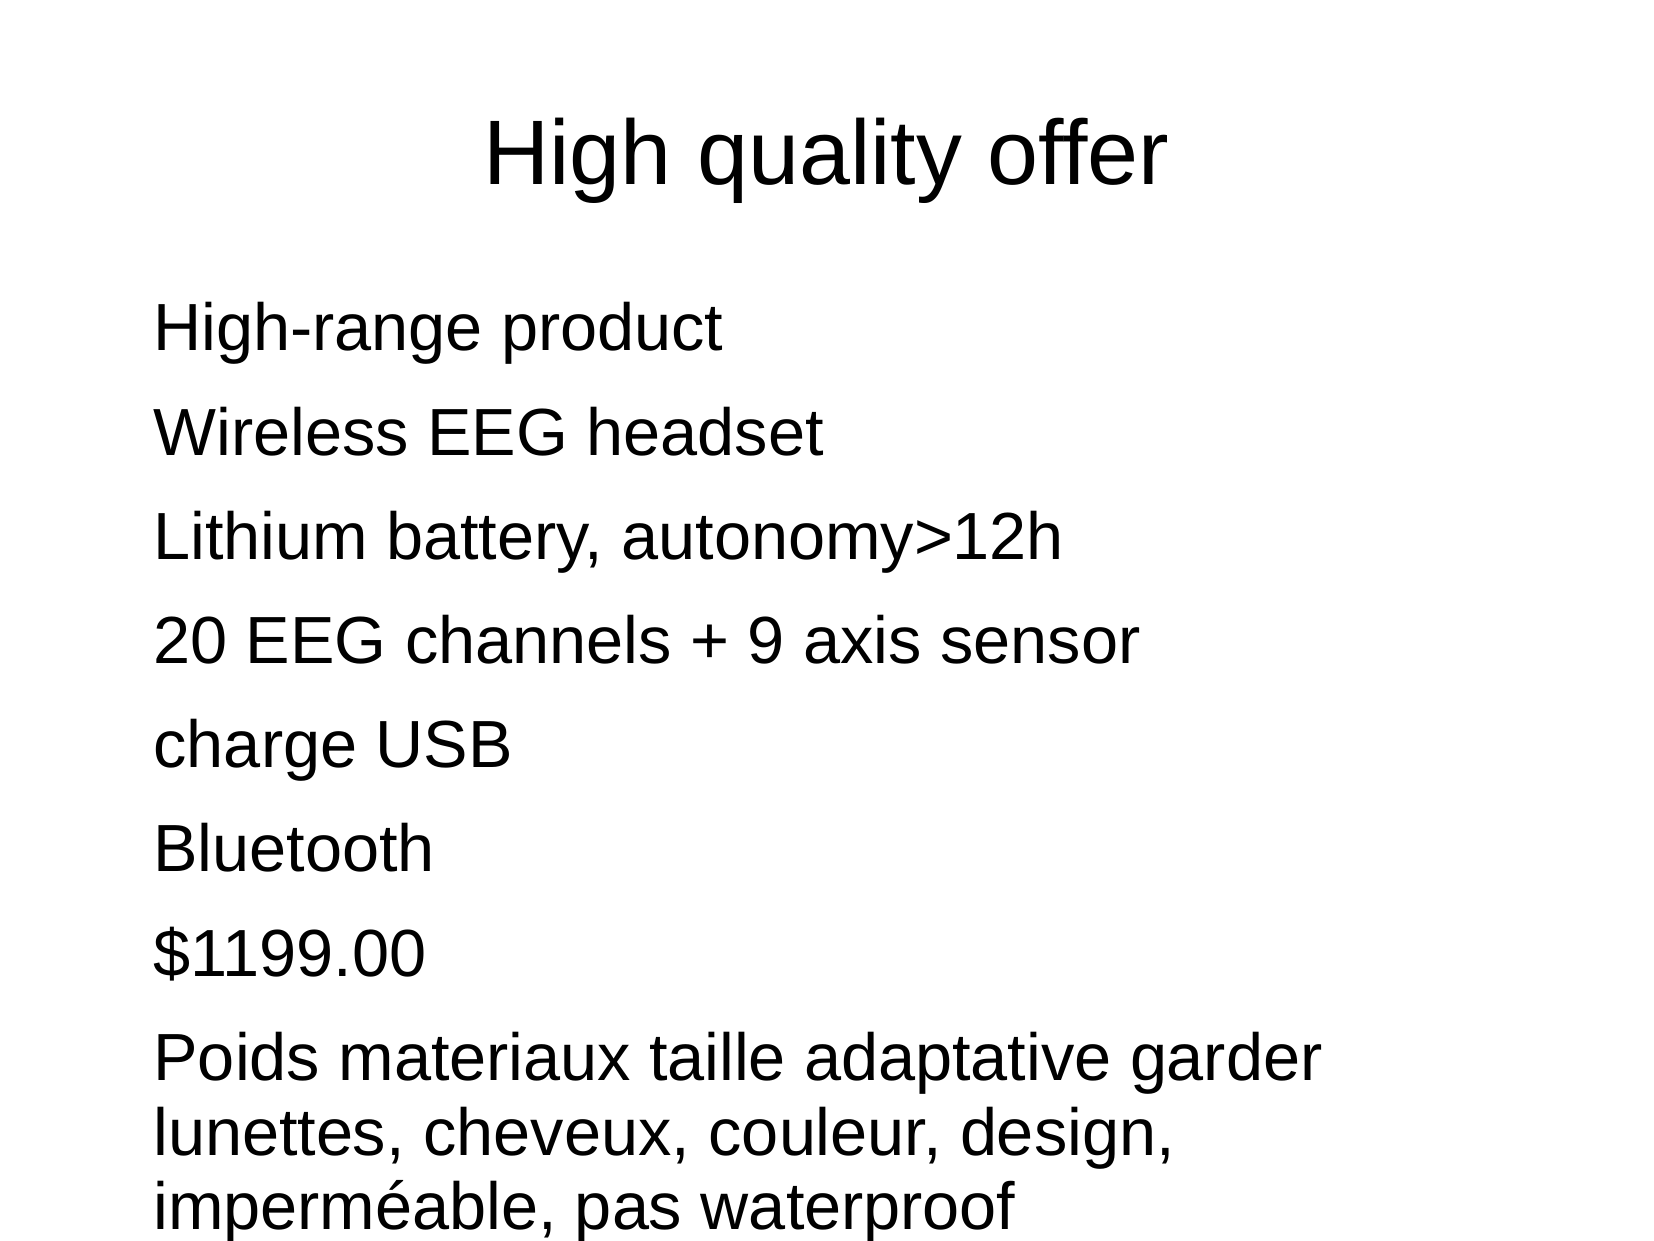

# High quality offer
High-range product
Wireless EEG headset
Lithium battery, autonomy>12h
20 EEG channels + 9 axis sensor
charge USB
Bluetooth
$1199.00
Poids materiaux taille adaptative garder lunettes, cheveux, couleur, design, imperméable, pas waterproof
sur mesure
justifier les axes